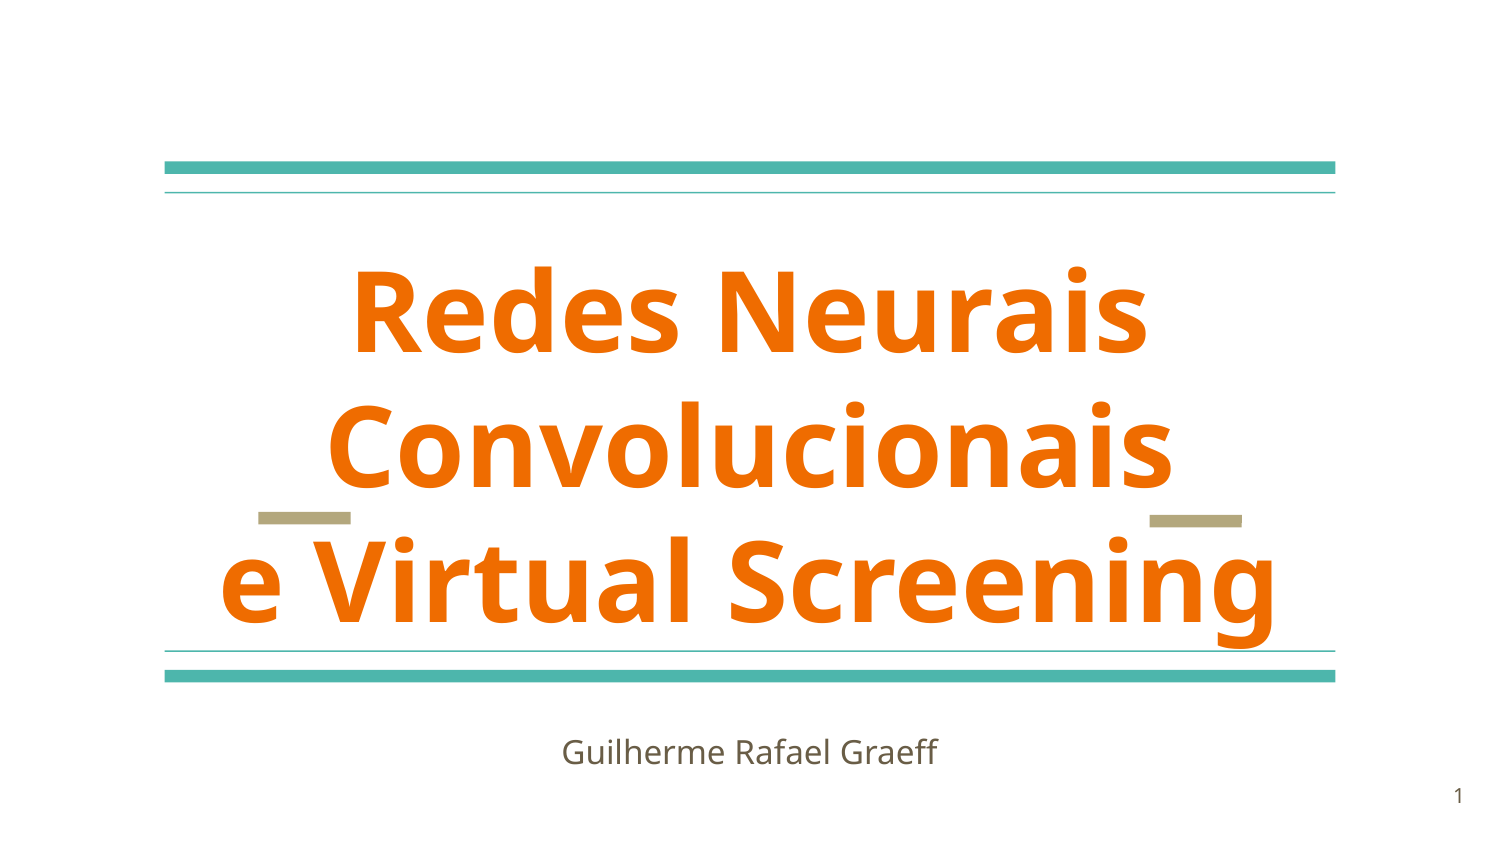

# Redes Neurais Convolucionais e Virtual Screening
Guilherme Rafael Graeff
1